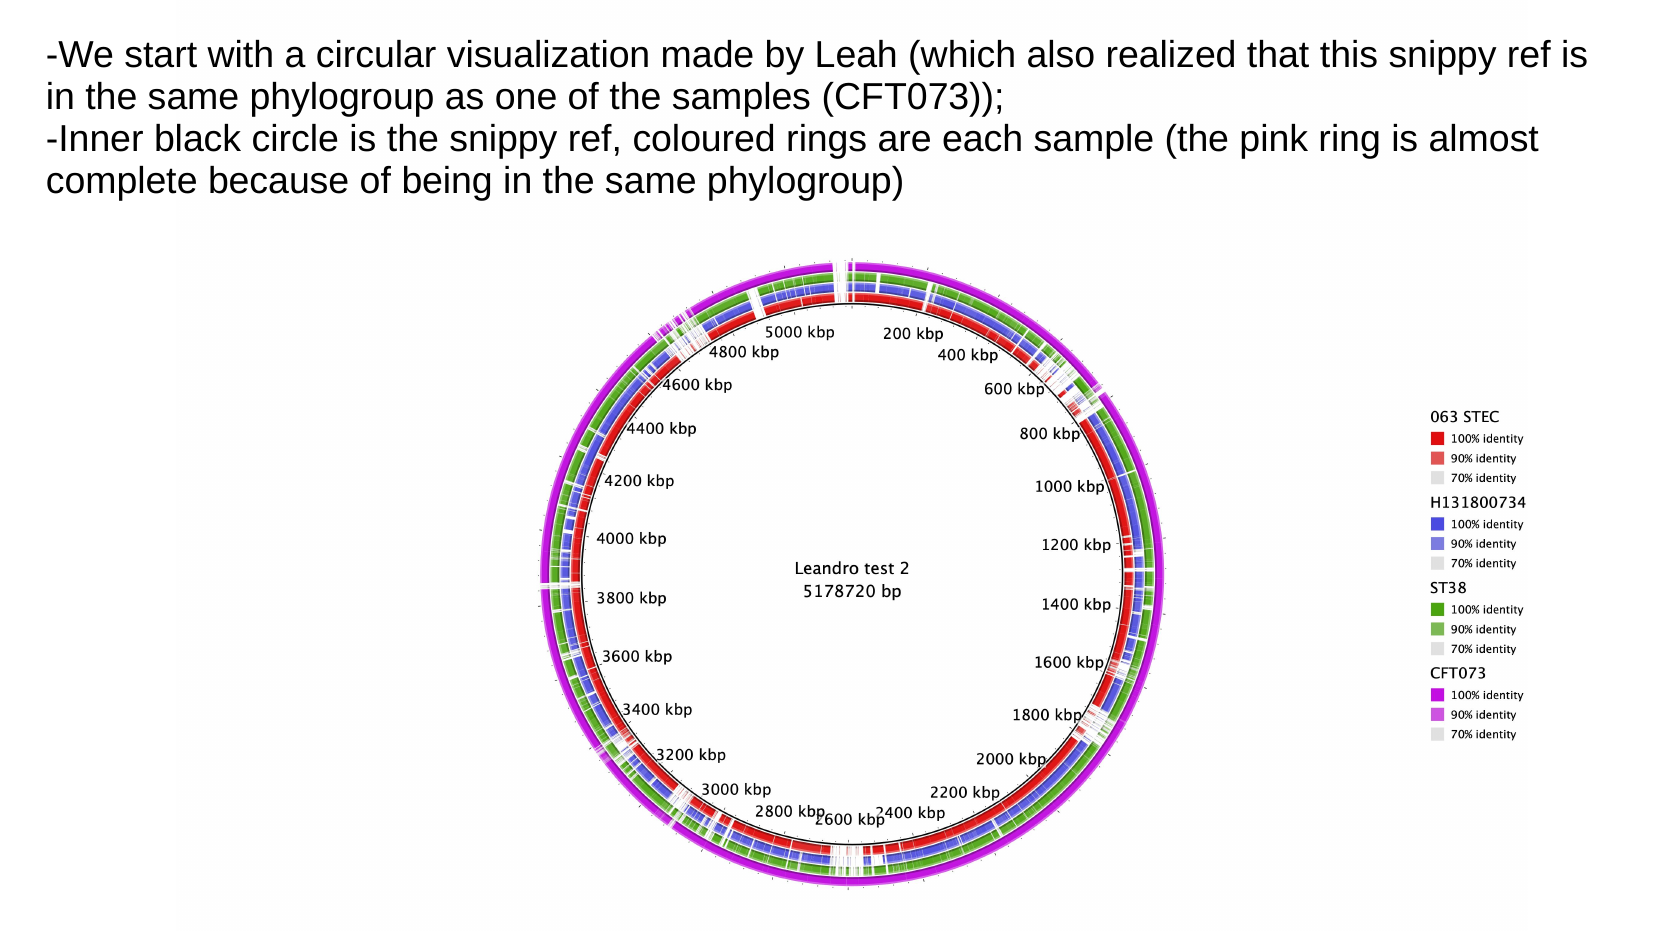

-We start with a circular visualization made by Leah (which also realized that this snippy ref is in the same phylogroup as one of the samples (CFT073));
-Inner black circle is the snippy ref, coloured rings are each sample (the pink ring is almost complete because of being in the same phylogroup)